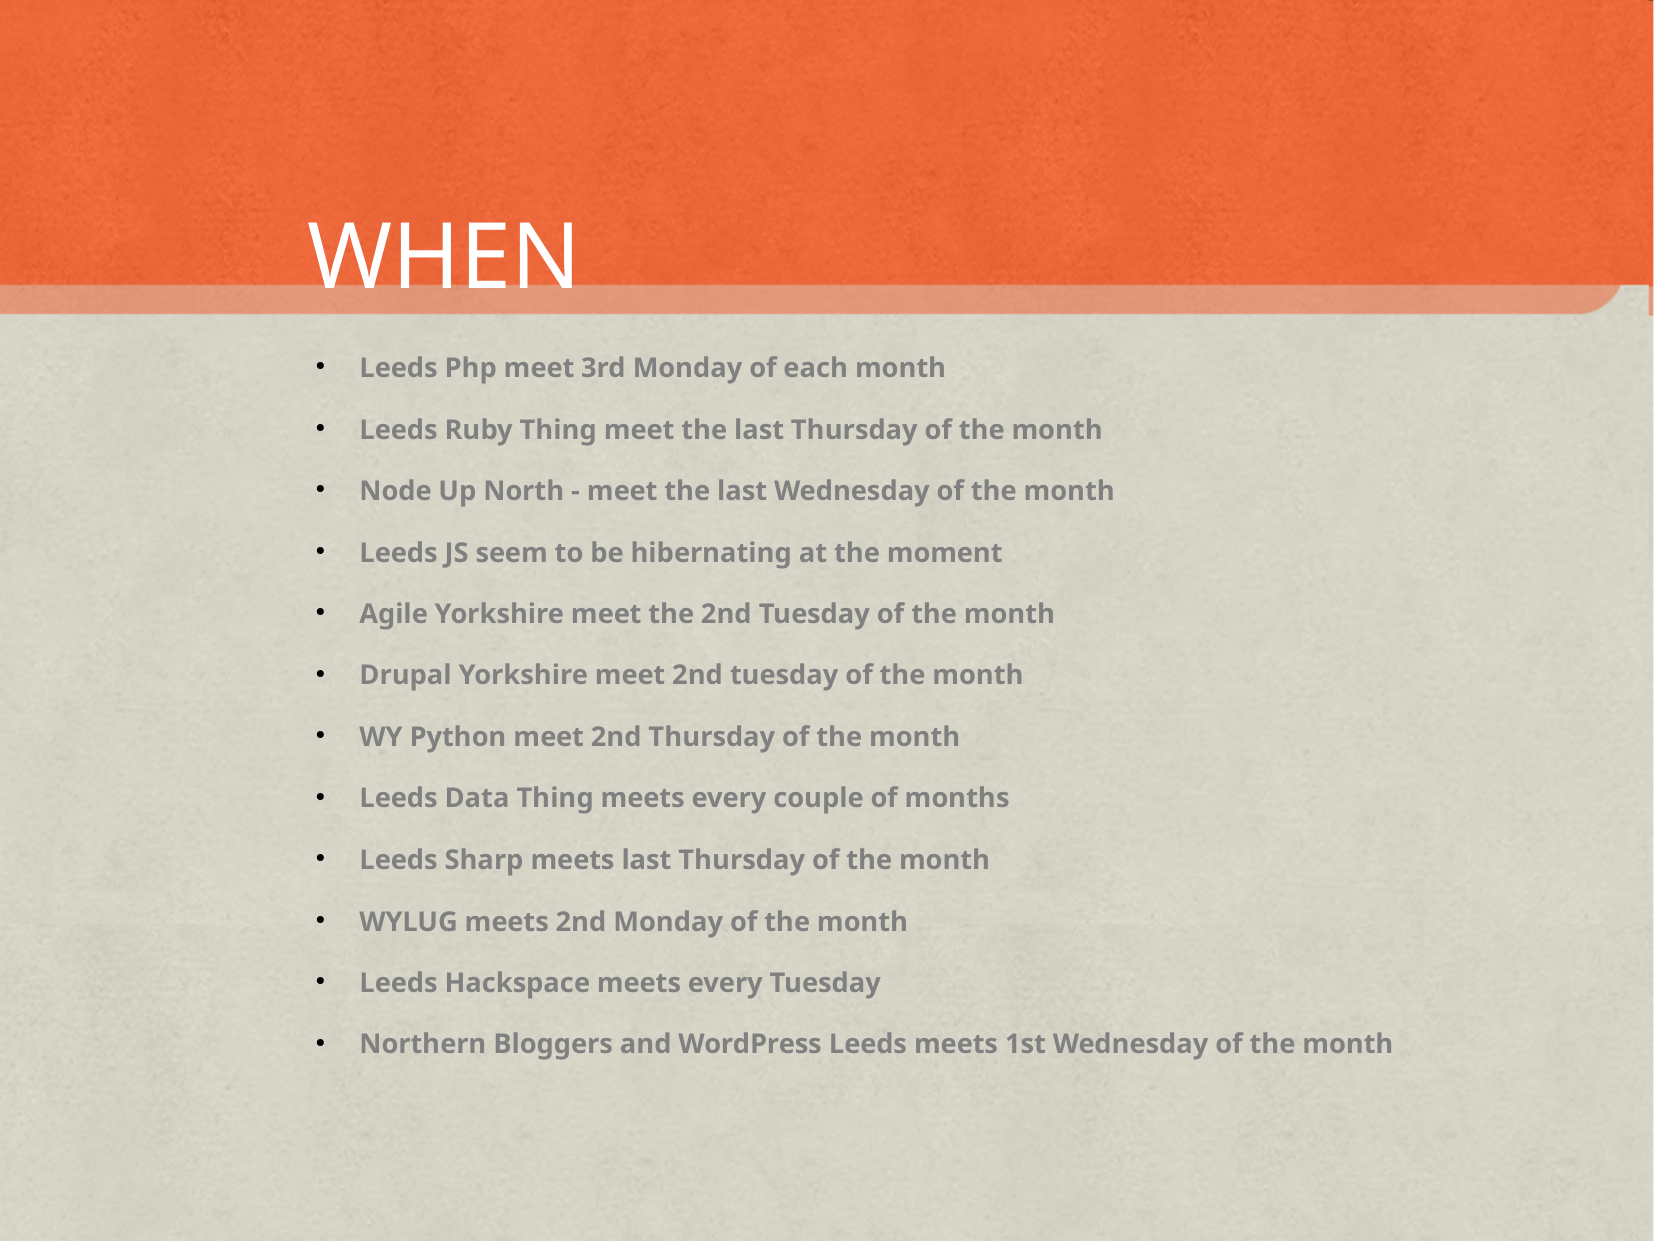

# WHEN
Leeds Php meet 3rd Monday of each month
Leeds Ruby Thing meet the last Thursday of the month
Node Up North - meet the last Wednesday of the month
Leeds JS seem to be hibernating at the moment
Agile Yorkshire meet the 2nd Tuesday of the month
Drupal Yorkshire meet 2nd tuesday of the month
WY Python meet 2nd Thursday of the month
Leeds Data Thing meets every couple of months
Leeds Sharp meets last Thursday of the month
WYLUG meets 2nd Monday of the month
Leeds Hackspace meets every Tuesday
Northern Bloggers and WordPress Leeds meets 1st Wednesday of the month